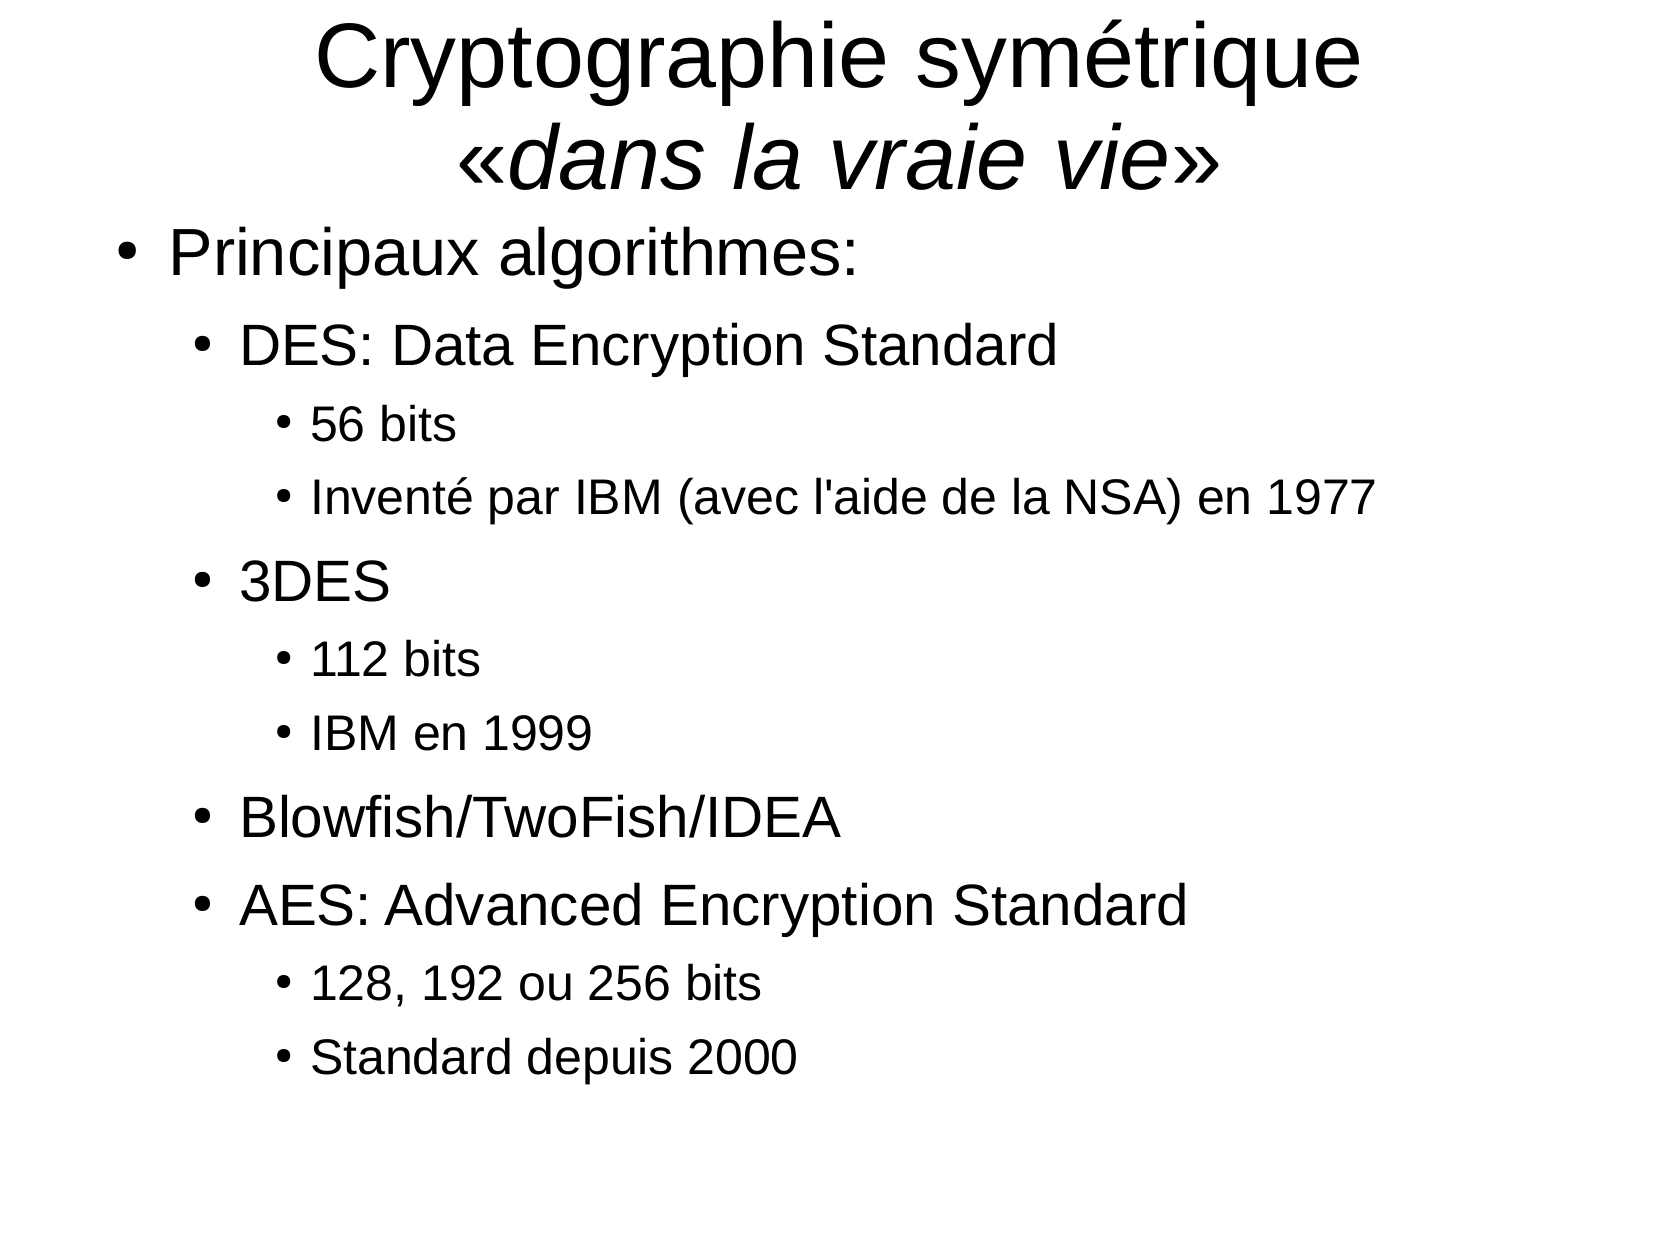

# Cryptographie symétrique «dans la vraie vie»
Principaux algorithmes:
DES: Data Encryption Standard
56 bits
Inventé par IBM (avec l'aide de la NSA) en 1977
3DES
112 bits
IBM en 1999
Blowfish/TwoFish/IDEA
AES: Advanced Encryption Standard
128, 192 ou 256 bits
Standard depuis 2000